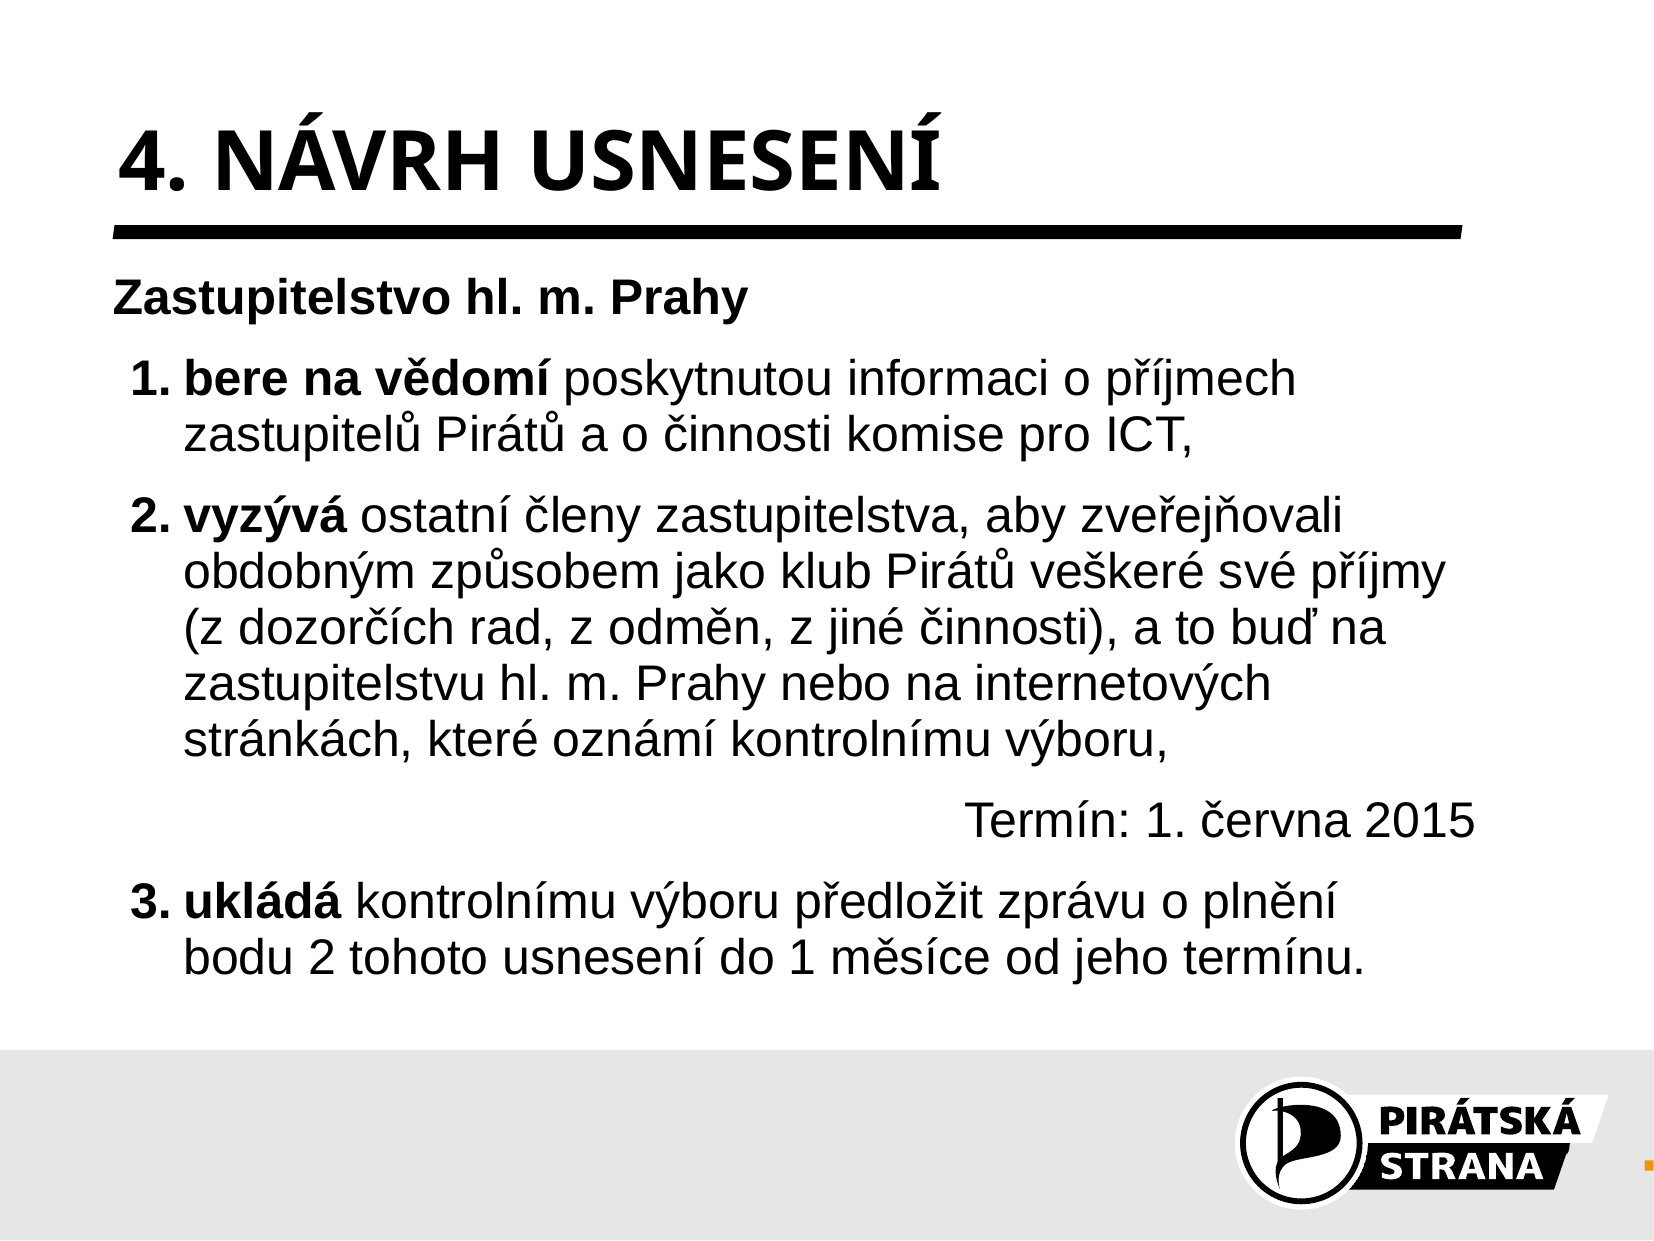

# 4. NÁVRH USNESENÍ
Zastupitelstvo hl. m. Prahy
bere na vědomí poskytnutou informaci o příjmech zastupitelů Pirátů a o činnosti komise pro ICT,
vyzývá ostatní členy zastupitelstva, aby zveřejňovali obdobným způsobem jako klub Pirátů veškeré své příjmy (z dozorčích rad, z odměn, z jiné činnosti), a to buď na zastupitelstvu hl. m. Prahy nebo na internetových stránkách, které oznámí kontrolnímu výboru,
Termín: 1. června 2015
ukládá kontrolnímu výboru předložit zprávu o plnění bodu 2 tohoto usnesení do 1 měsíce od jeho termínu.